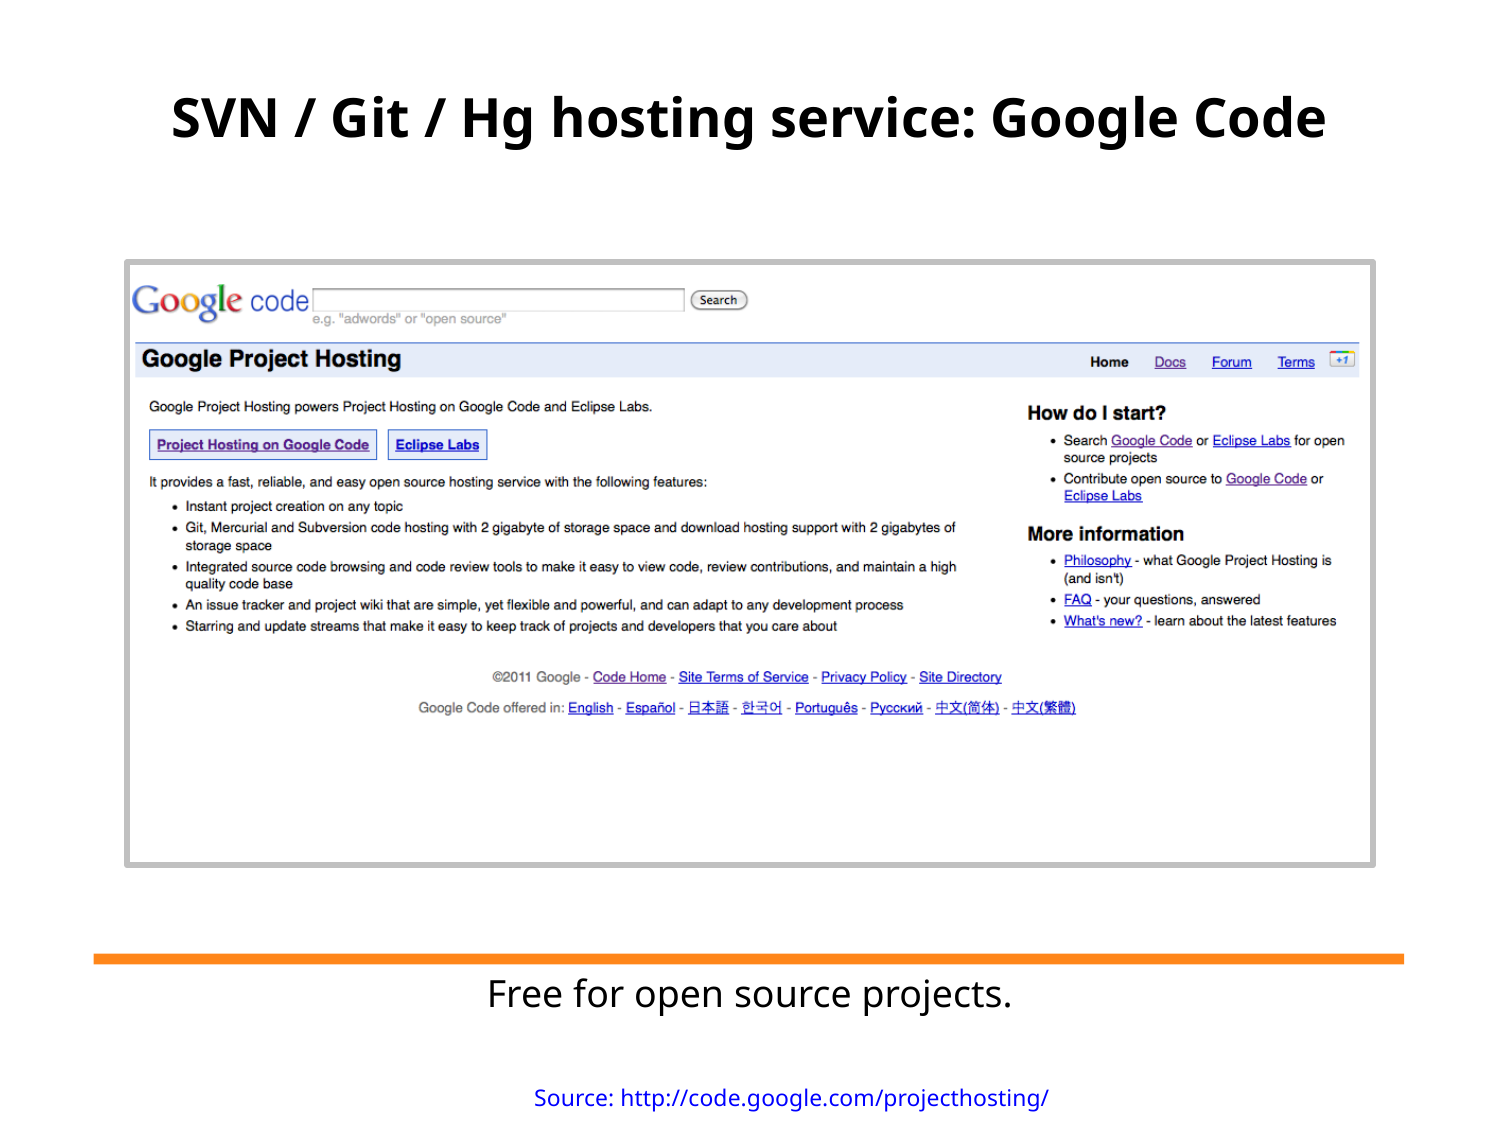

# SVN / Git / Hg hosting service: Google Code
Free for open source projects.
Source: http://code.google.com/projecthosting/